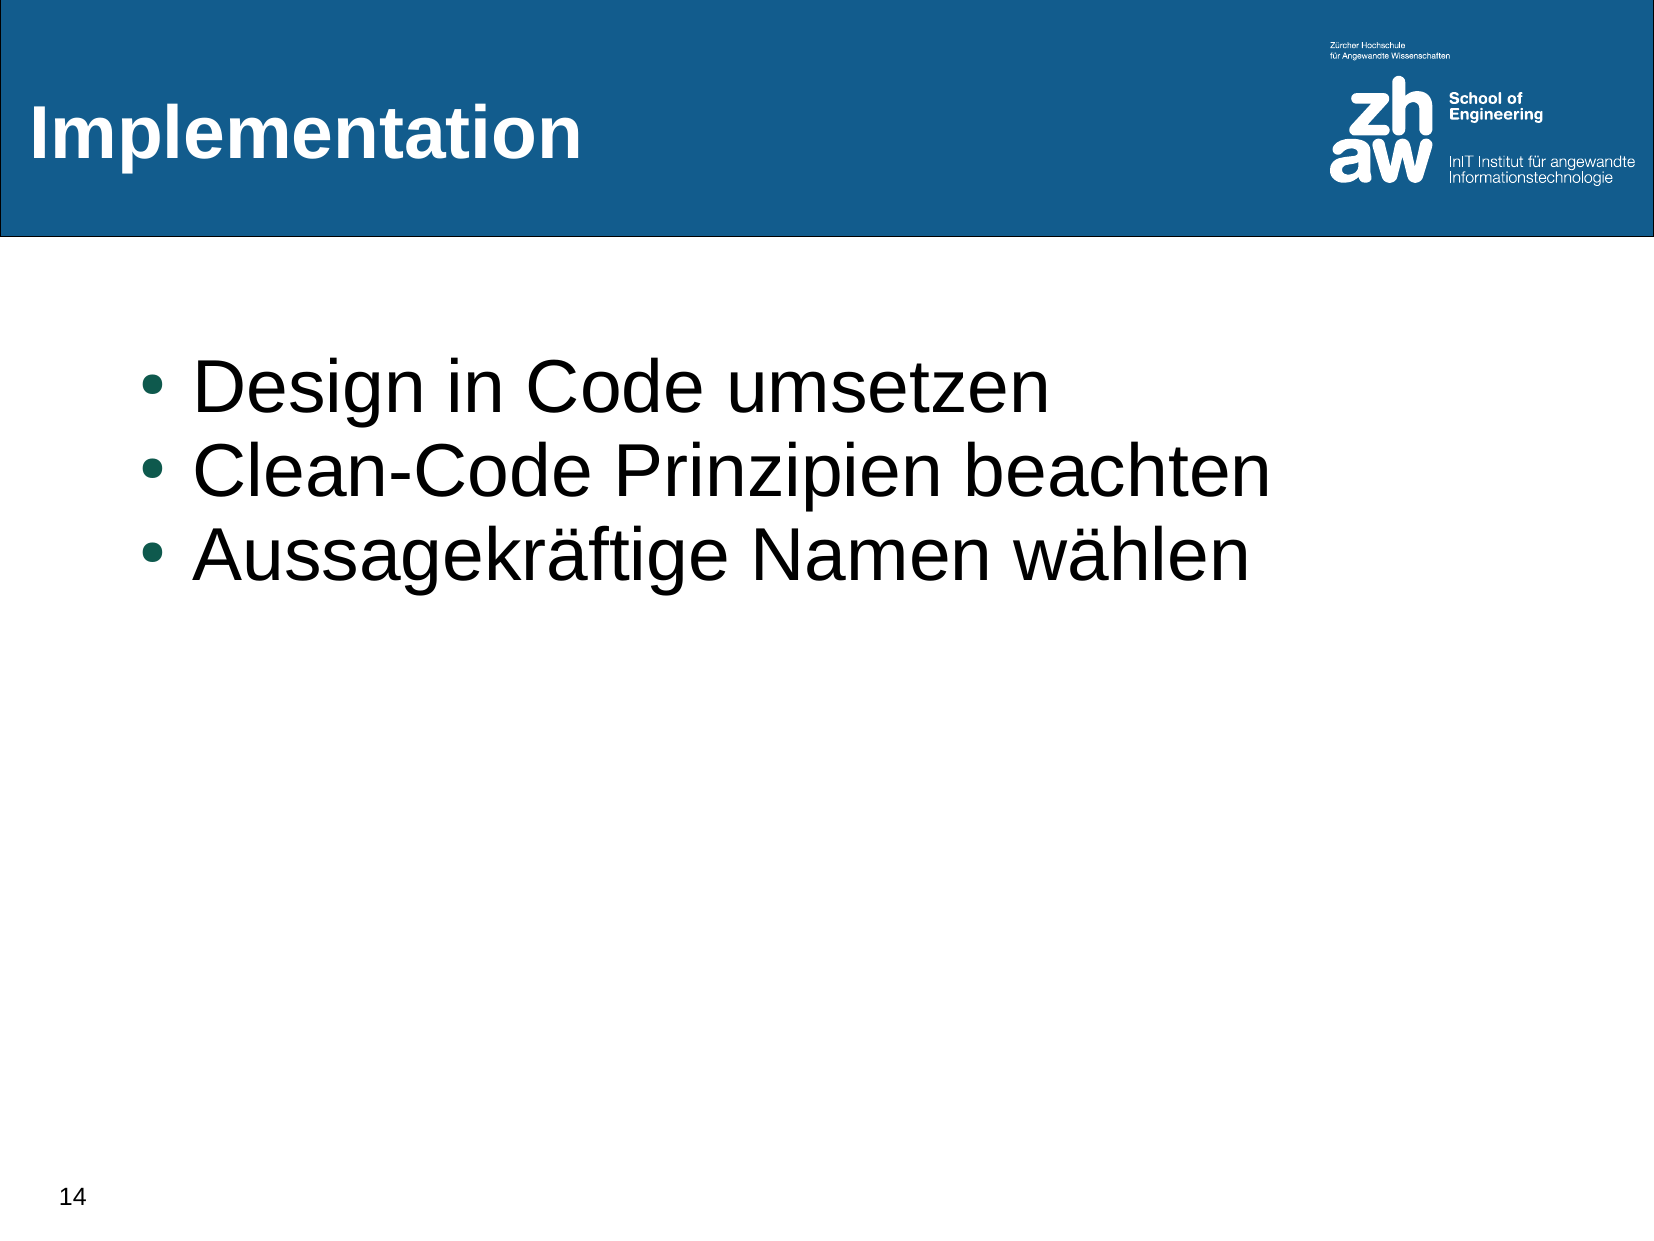

# Implementation
Design in Code umsetzen
Clean-Code Prinzipien beachten
Aussagekräftige Namen wählen